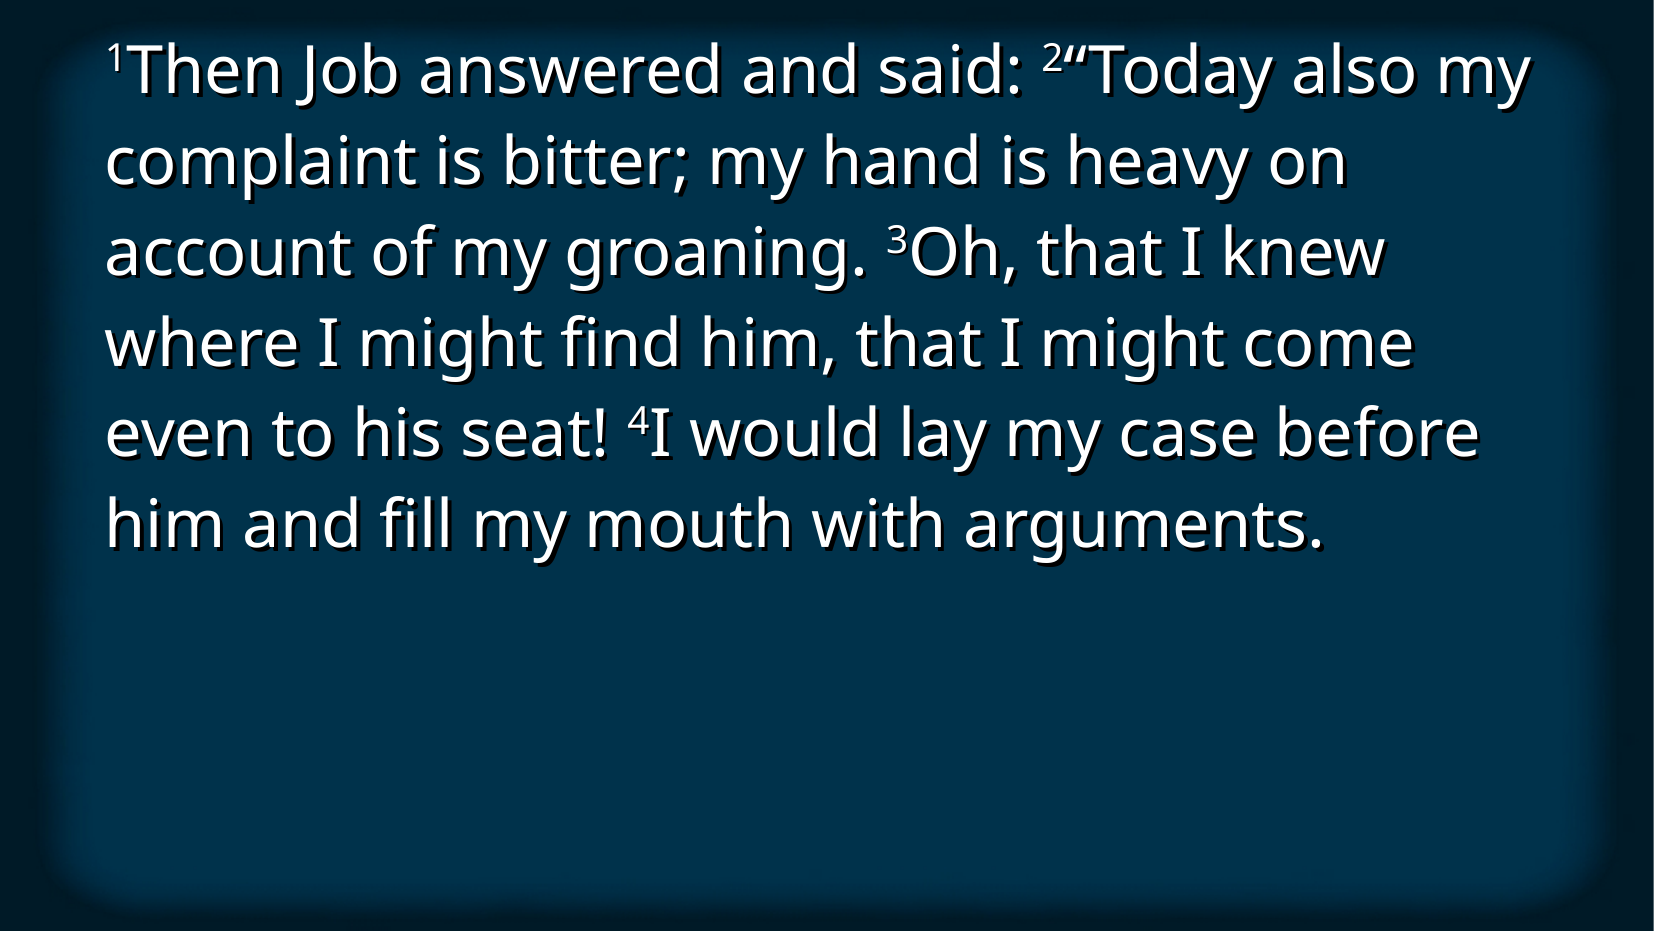

1Then Job answered and said: 2“Today also my complaint is bitter; my hand is heavy on account of my groaning. 3Oh, that I knew where I might find him, that I might come even to his seat! 4I would lay my case before him and fill my mouth with arguments.